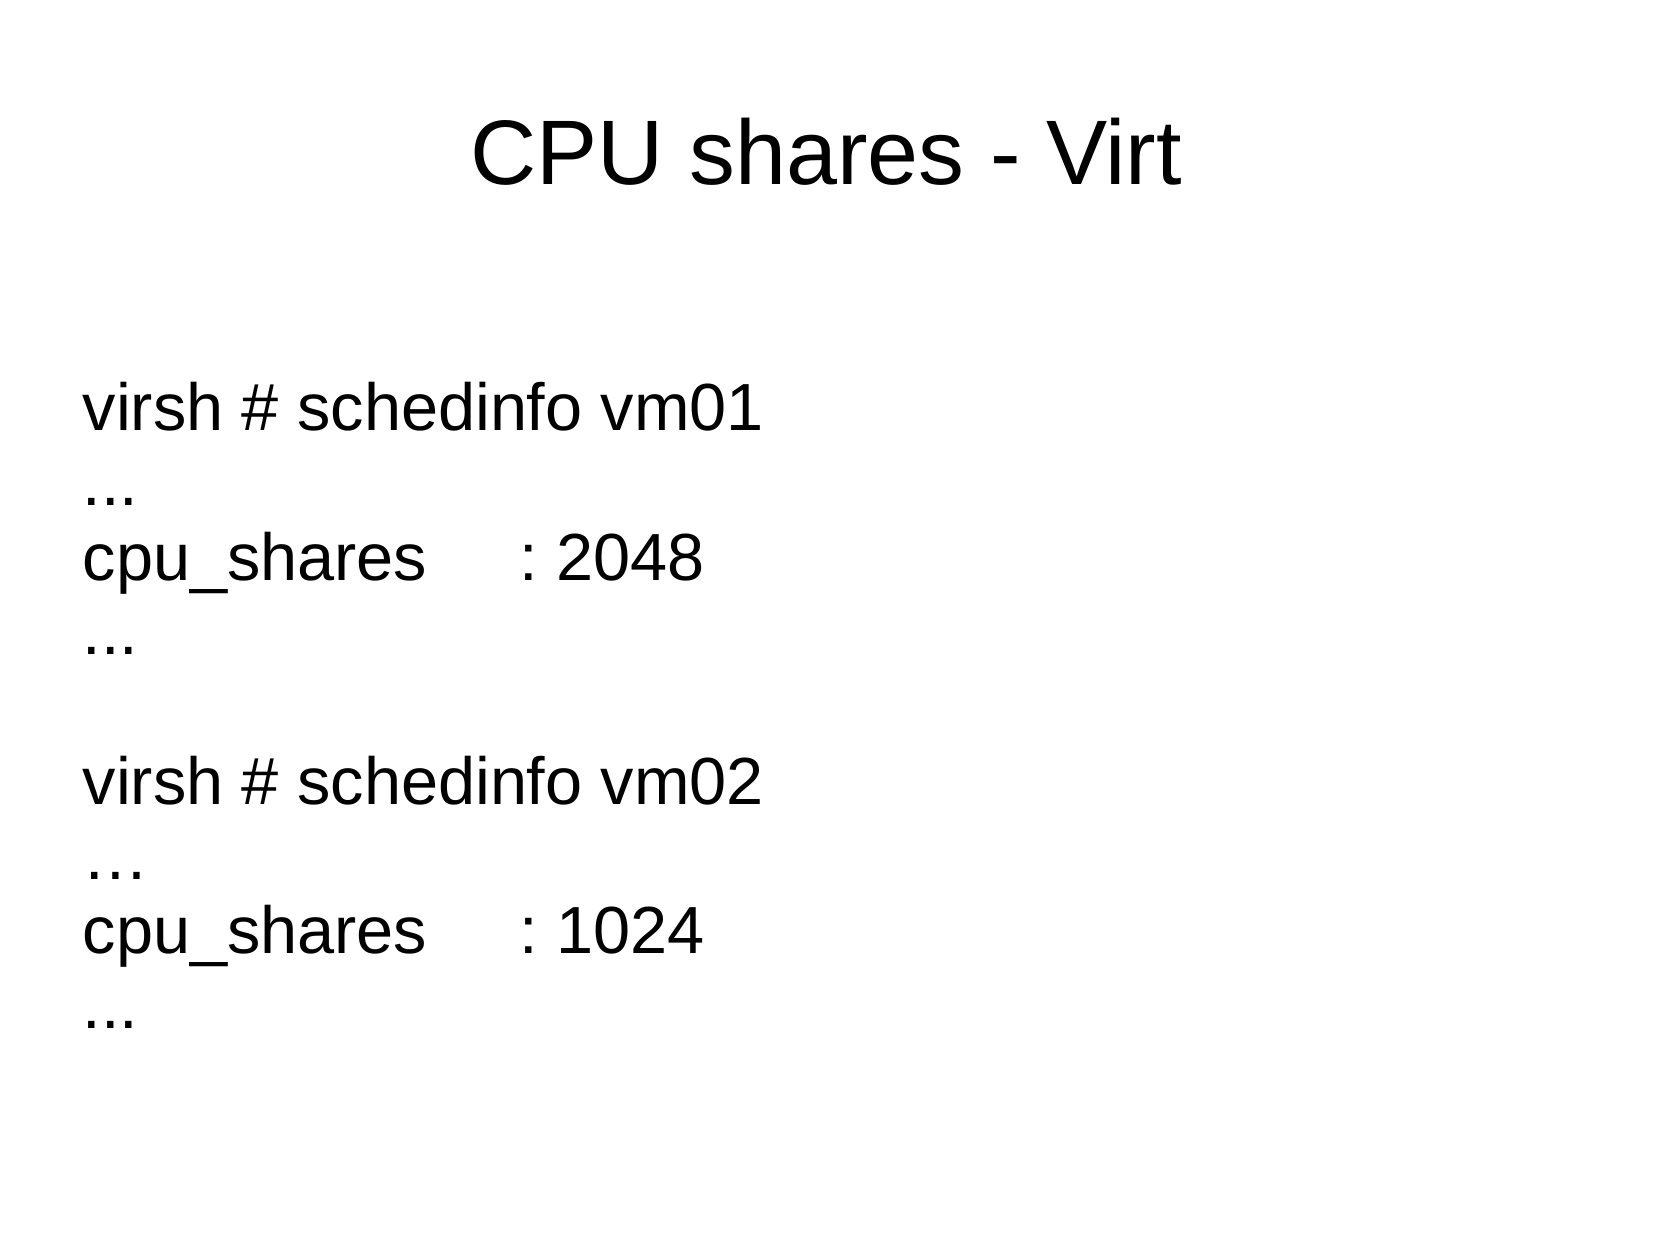

# CPU shares - Virt
virsh # schedinfo vm01
...
cpu_shares : 2048
...
virsh # schedinfo vm02
…
cpu_shares : 1024
...